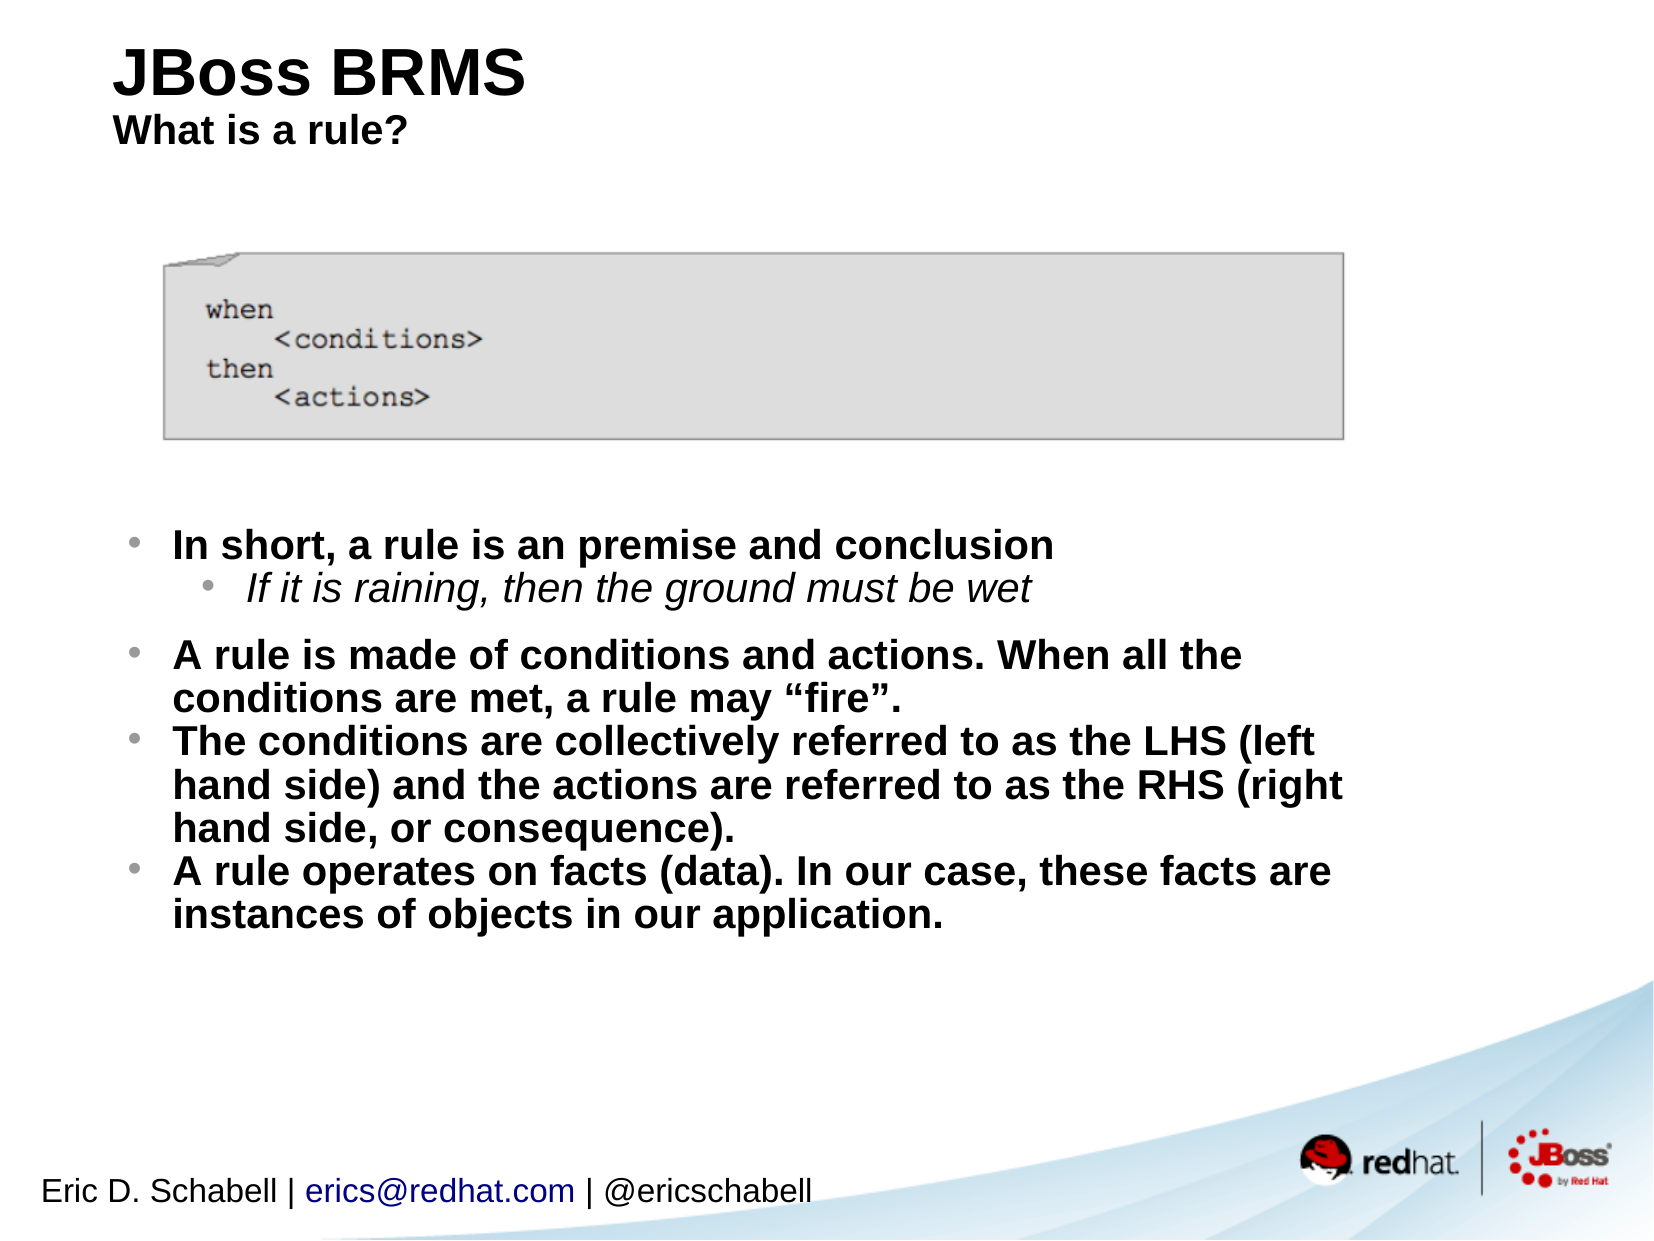

# JBoss BRMS What is a rule?
In short, a rule is an premise and conclusion
If it is raining, then the ground must be wet
A rule is made of conditions and actions. When all the conditions are met, a rule may “fire”.
The conditions are collectively referred to as the LHS (left hand side) and the actions are referred to as the RHS (right hand side, or consequence).
A rule operates on facts (data). In our case, these facts are instances of objects in our application.